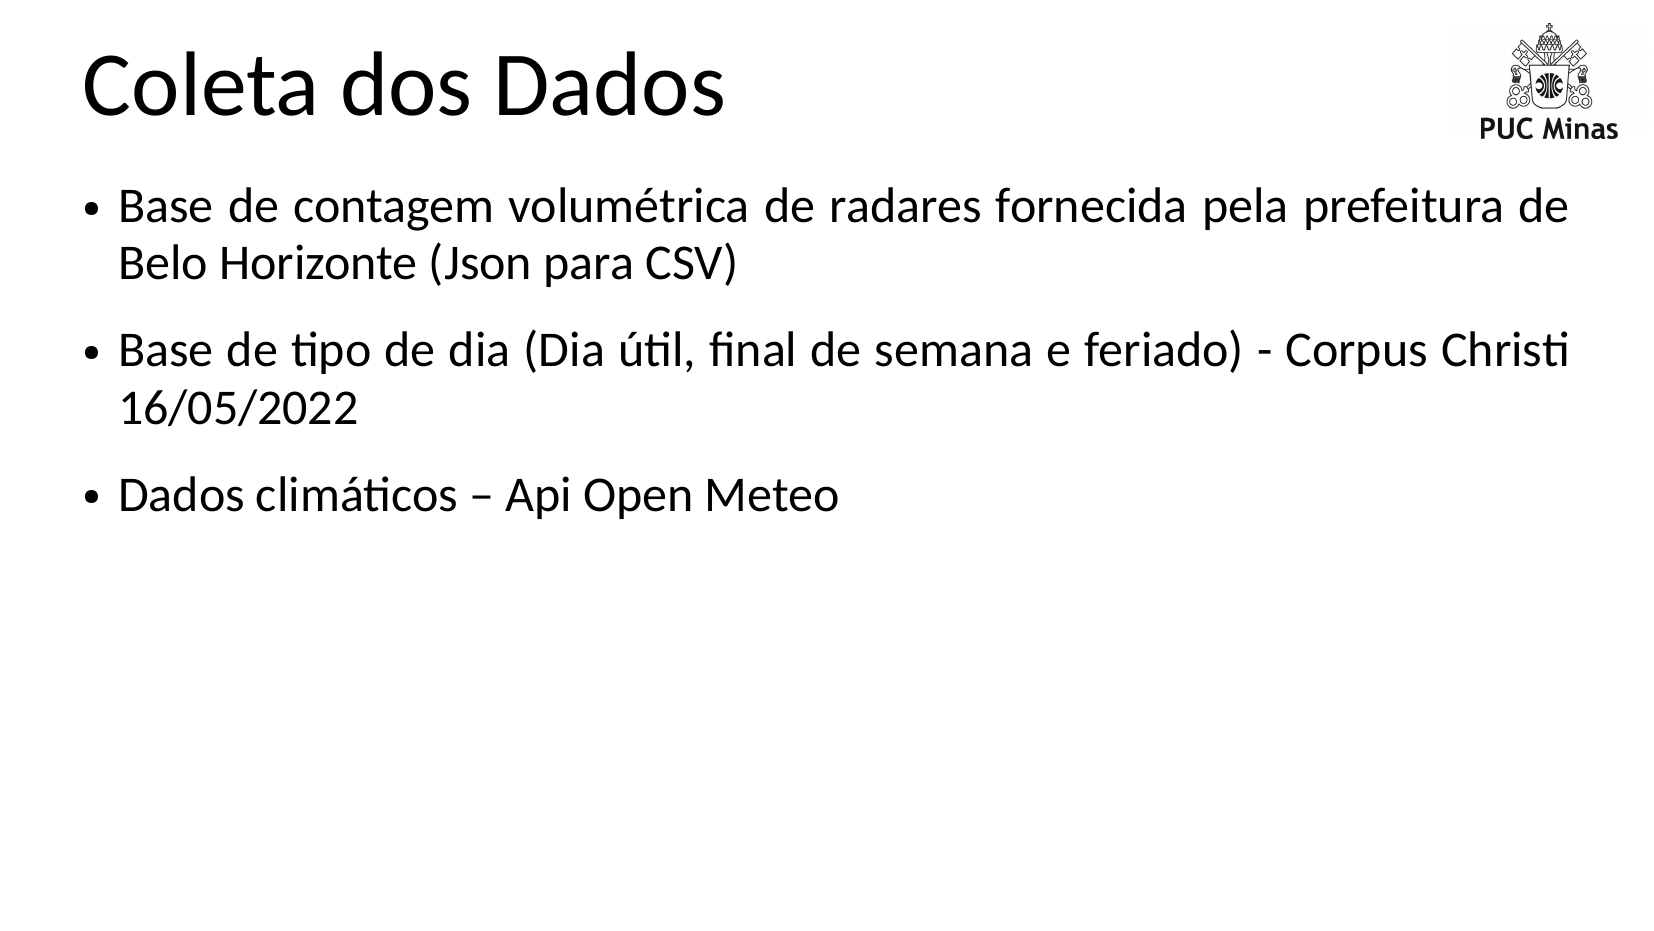

# Coleta dos Dados
Base de contagem volumétrica de radares fornecida pela prefeitura de Belo Horizonte (Json para CSV)
Base de tipo de dia (Dia útil, final de semana e feriado) - Corpus Christi 16/05/2022
Dados climáticos – Api Open Meteo